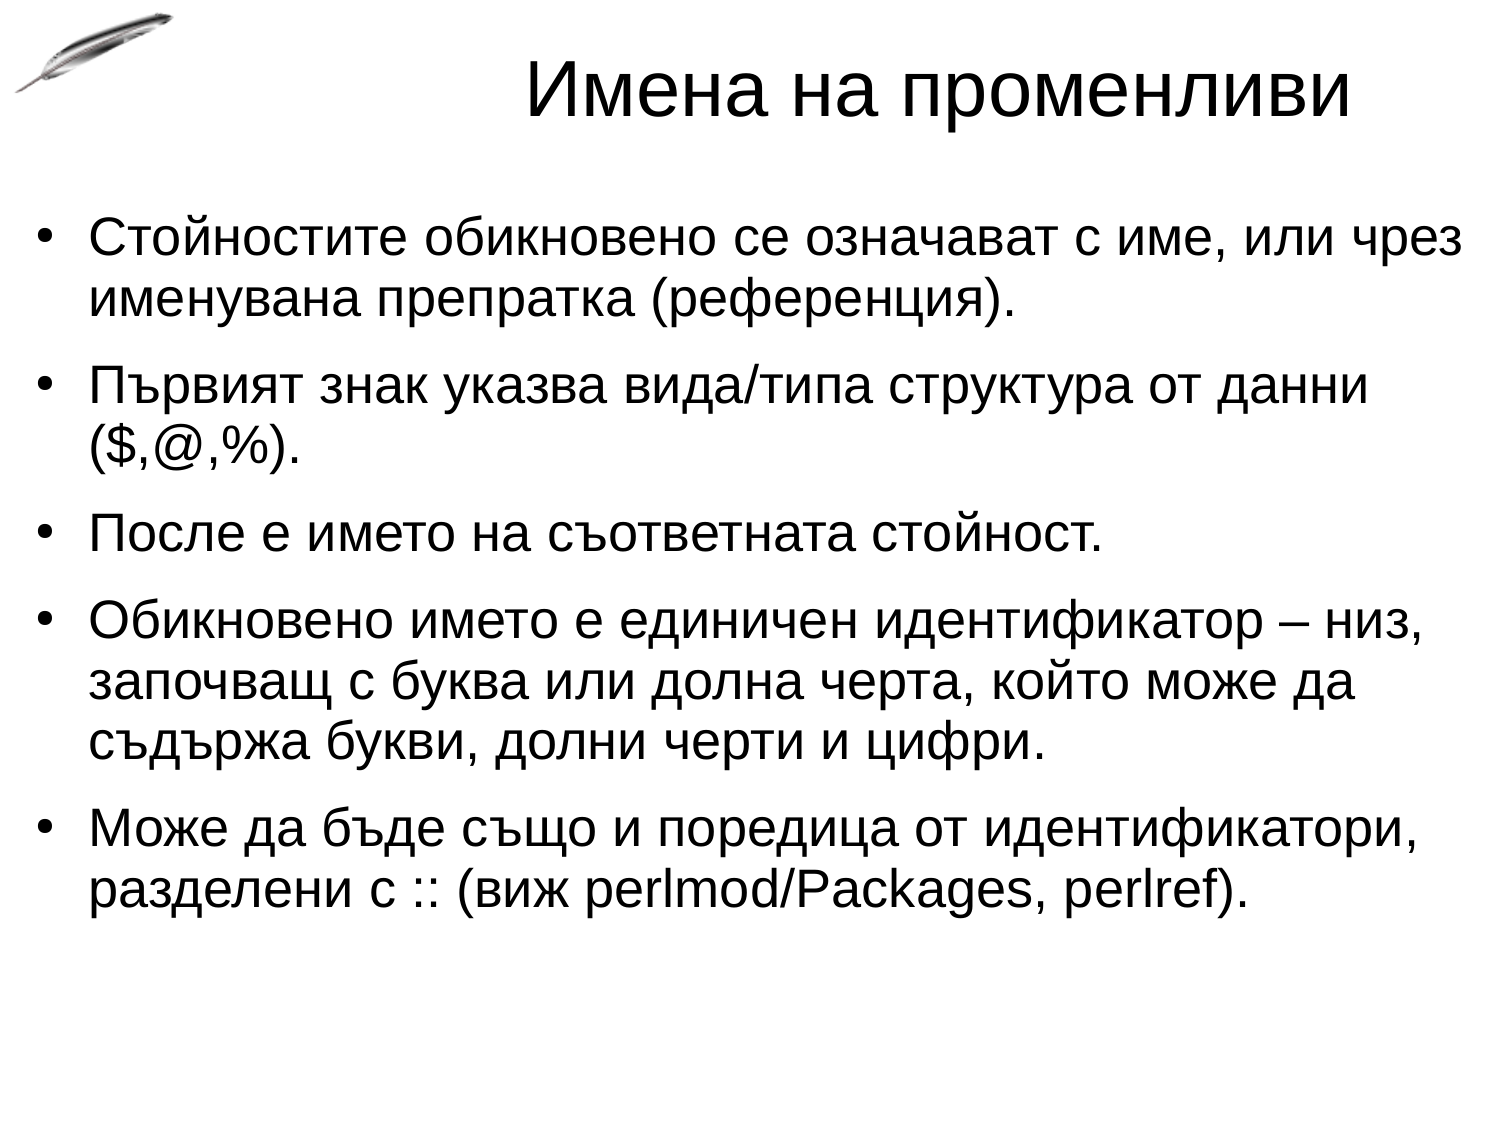

# Имена на променливи
Стойностите обикновено се означават с име, или чрез именувана препратка (референция).
Първият знак указва вида/типа структура от данни ($,@,%).
После е името на съответната стойност.
Обикновено името е единичен идентификатор – низ, започващ с буква или долна черта, който може да съдържа букви, долни черти и цифри.
Може да бъде също и поредица от идентификатори, разделени с :: (виж perlmod/Packages, perlref).